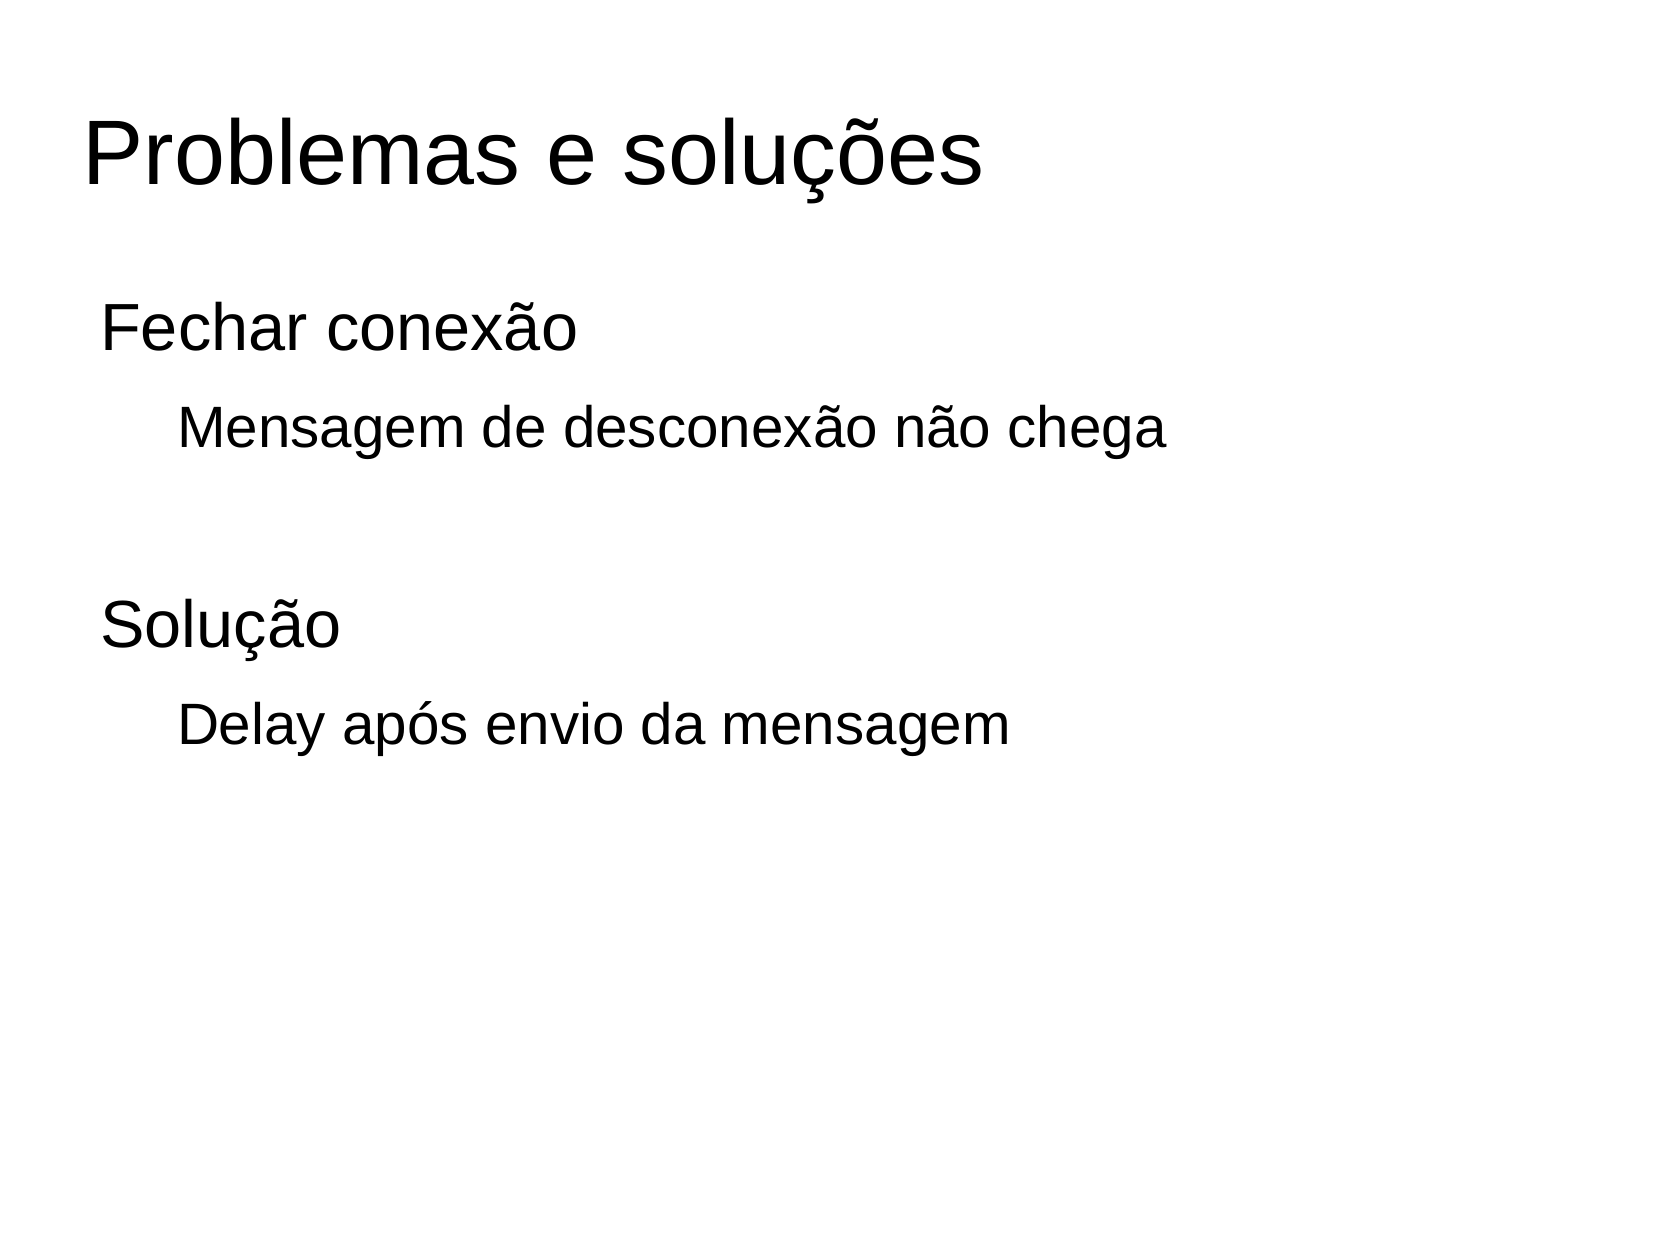

# Problemas e soluções
Fechar conexão
Mensagem de desconexão não chega
Solução
Delay após envio da mensagem